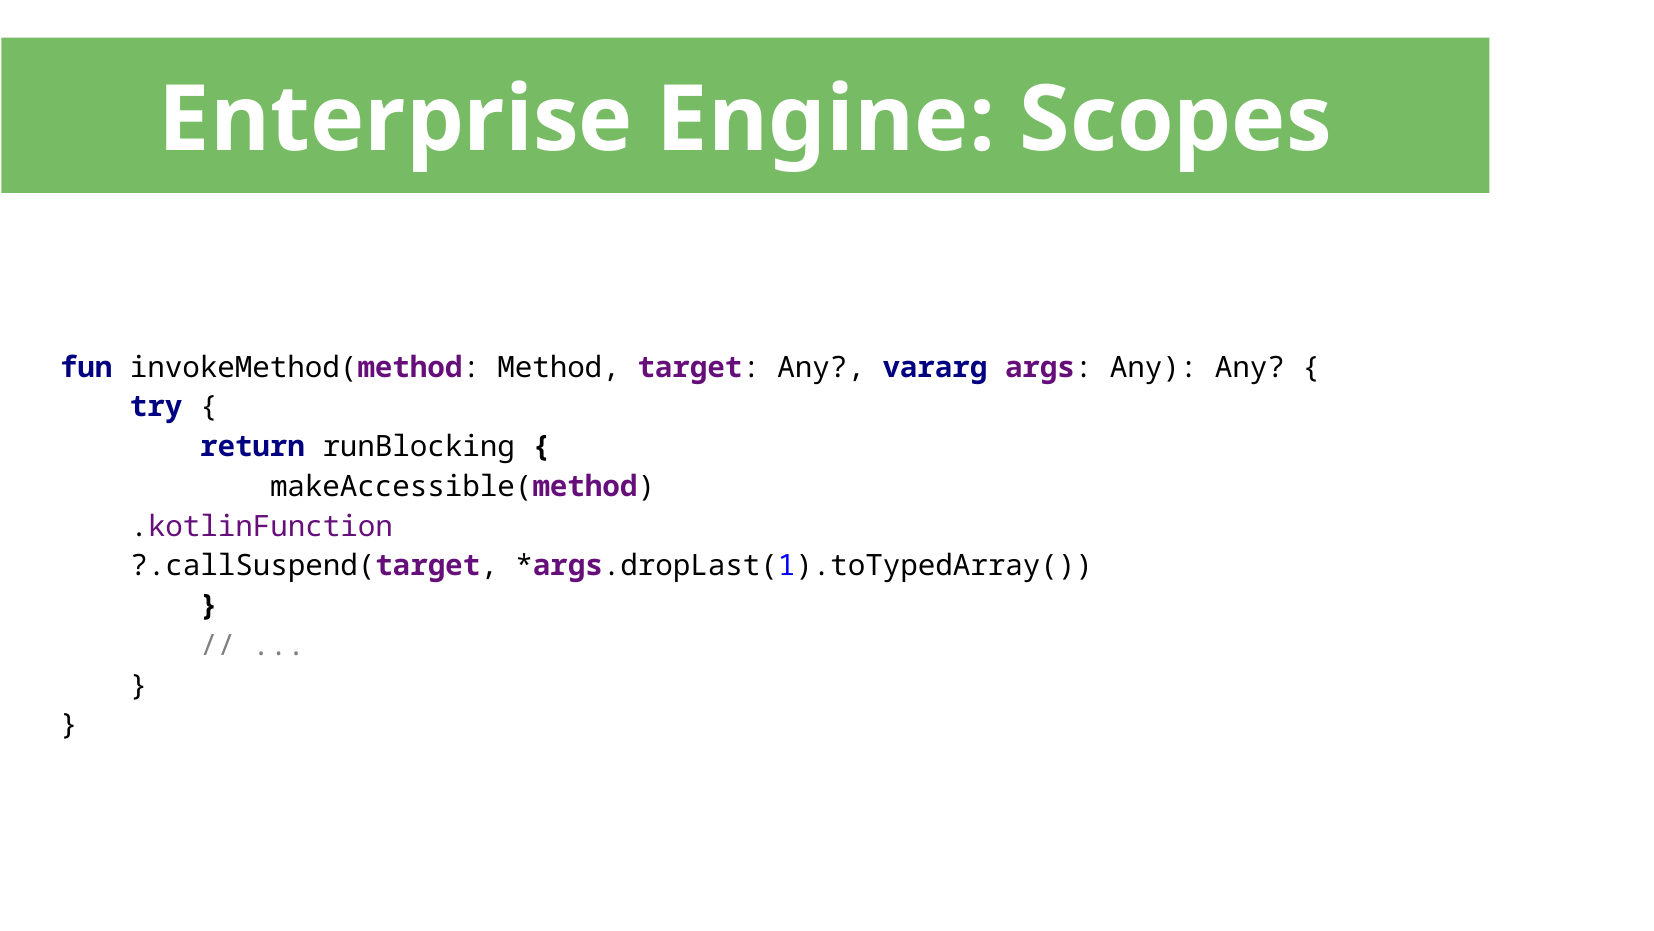

# Enterprise Engine: Scopes
fun invokeMethod(method: Method, target: Any?, vararg args: Any): Any? {
 try {
 return runBlocking {
 makeAccessible(method)
				.kotlinFunction
				?.callSuspend(target, *args.dropLast(1).toTypedArray())
 }
 // ...
 }
}